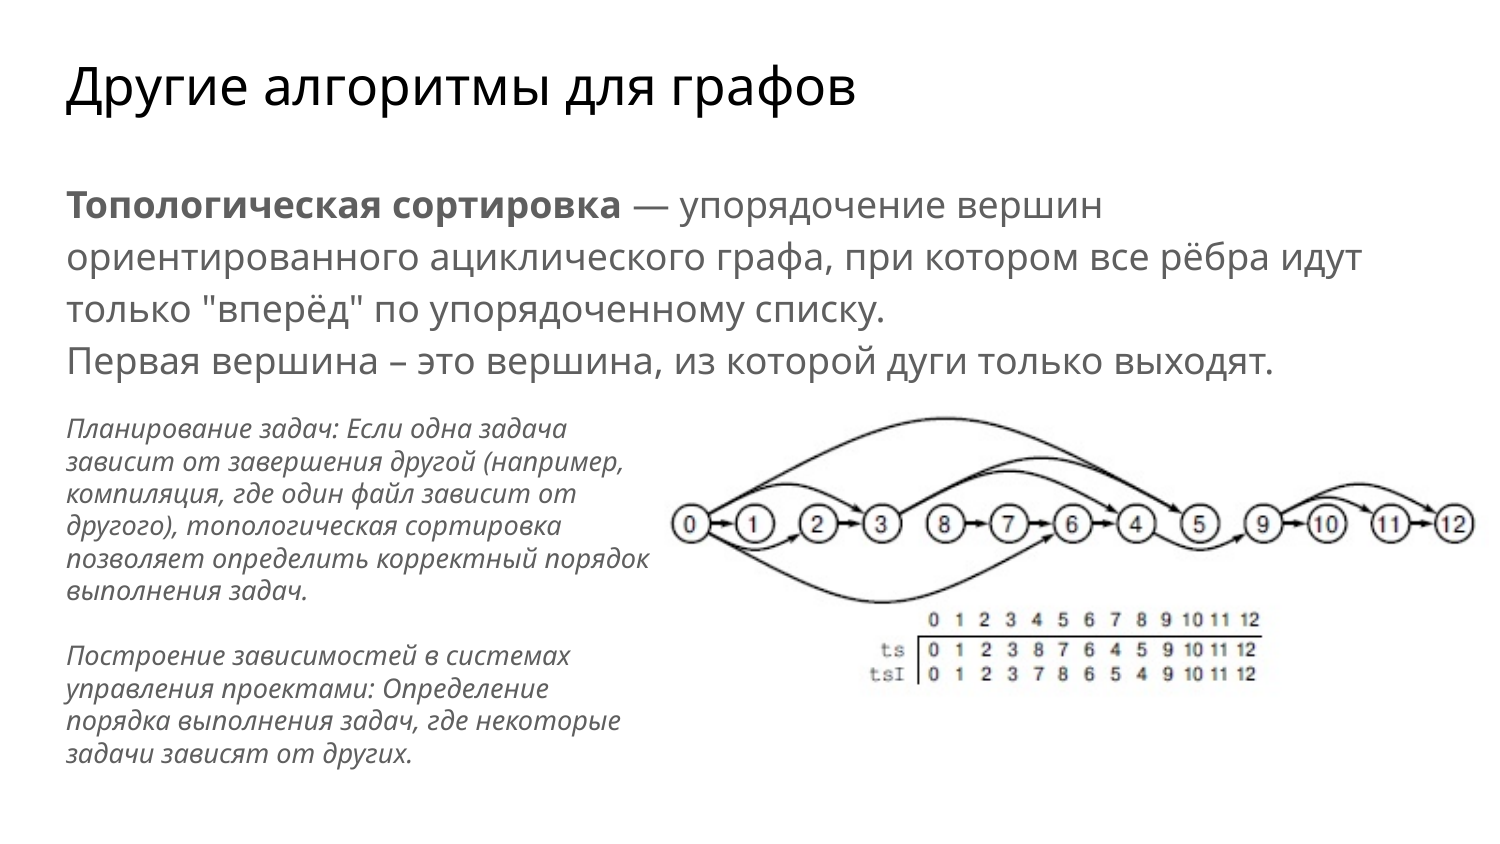

# Другие алгоритмы для графов
Топологическая сортировка — упорядочение вершин ориентированного ациклического графа, при котором все рёбра идут только "вперёд" по упорядоченному списку.
Первая вершина – это вершина, из которой дуги только выходят.
Планирование задач: Если одна задача зависит от завершения другой (например, компиляция, где один файл зависит от другого), топологическая сортировка позволяет определить корректный порядок выполнения задач.
Построение зависимостей в системах управления проектами: Определение порядка выполнения задач, где некоторые задачи зависят от других.